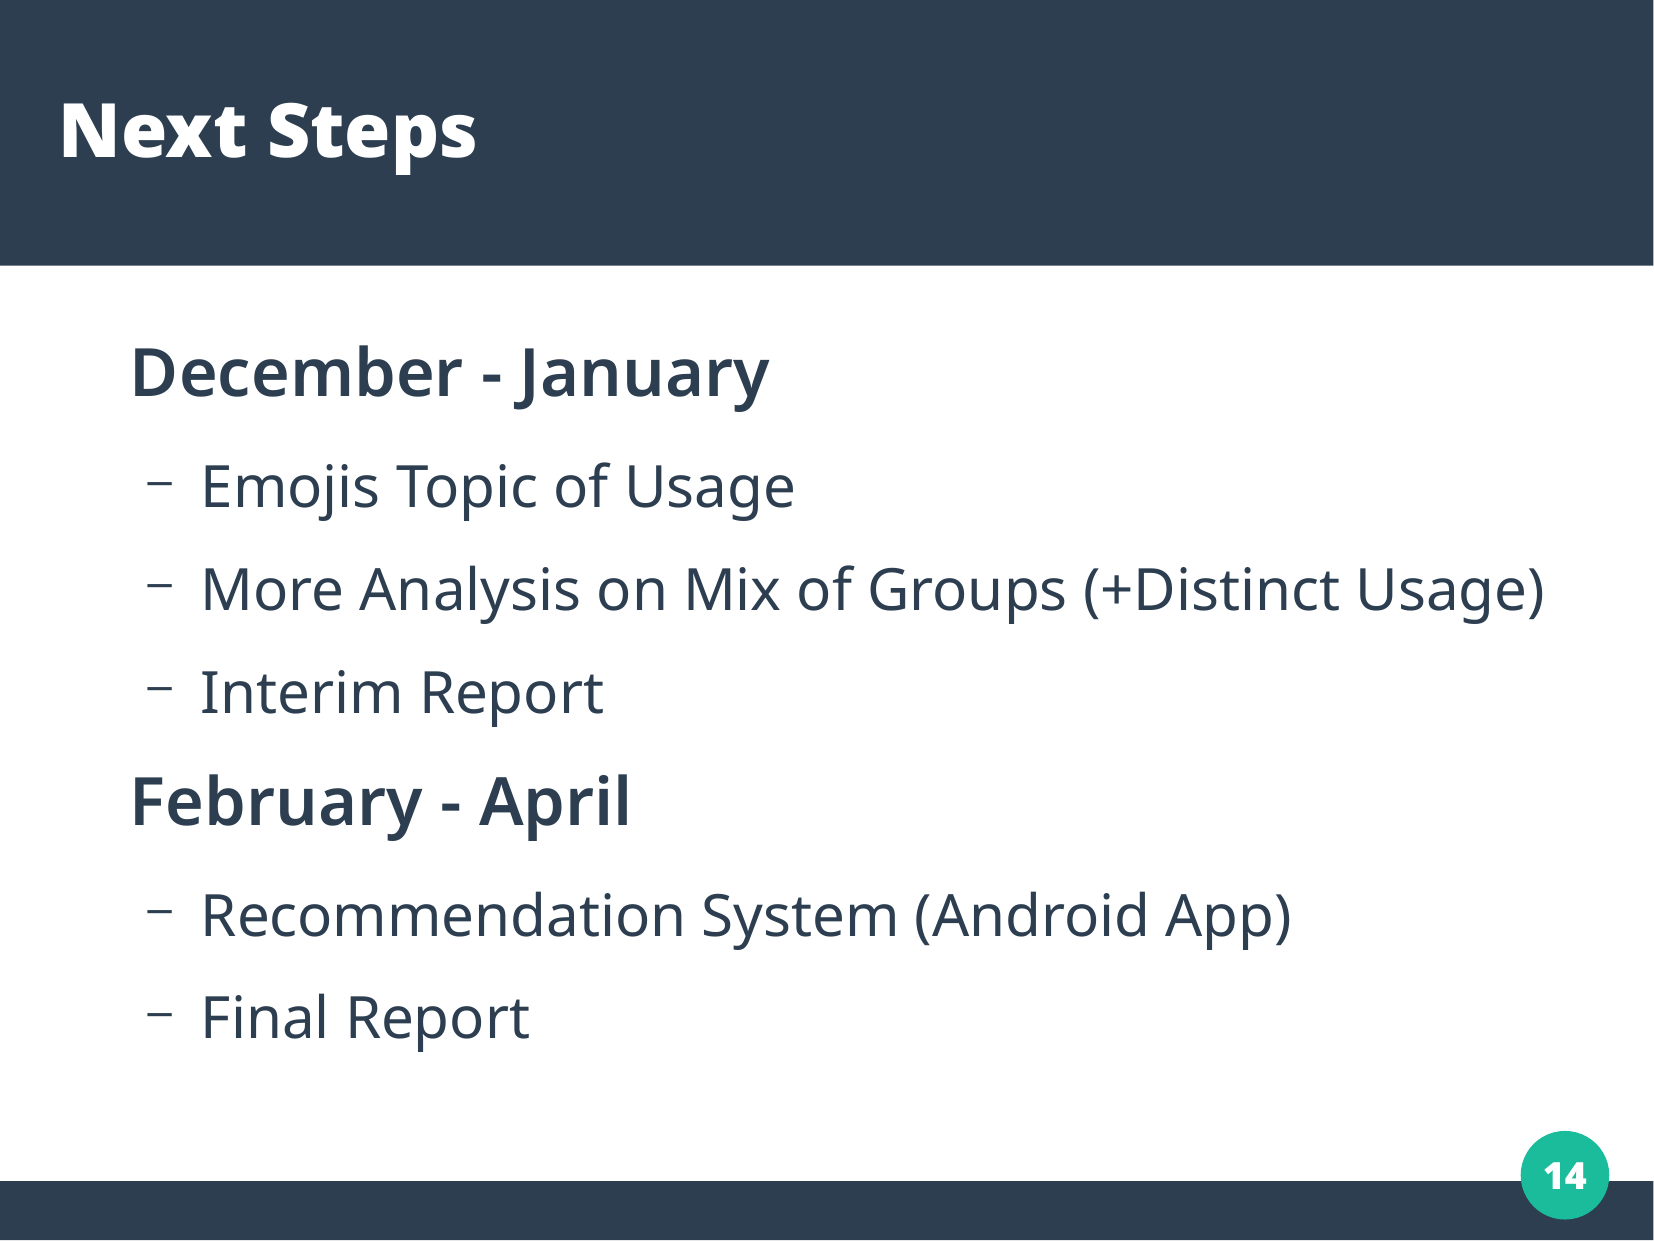

# Next Steps
December - January
Emojis Topic of Usage
More Analysis on Mix of Groups (+Distinct Usage)
Interim Report
February - April
Recommendation System (Android App)
Final Report
14